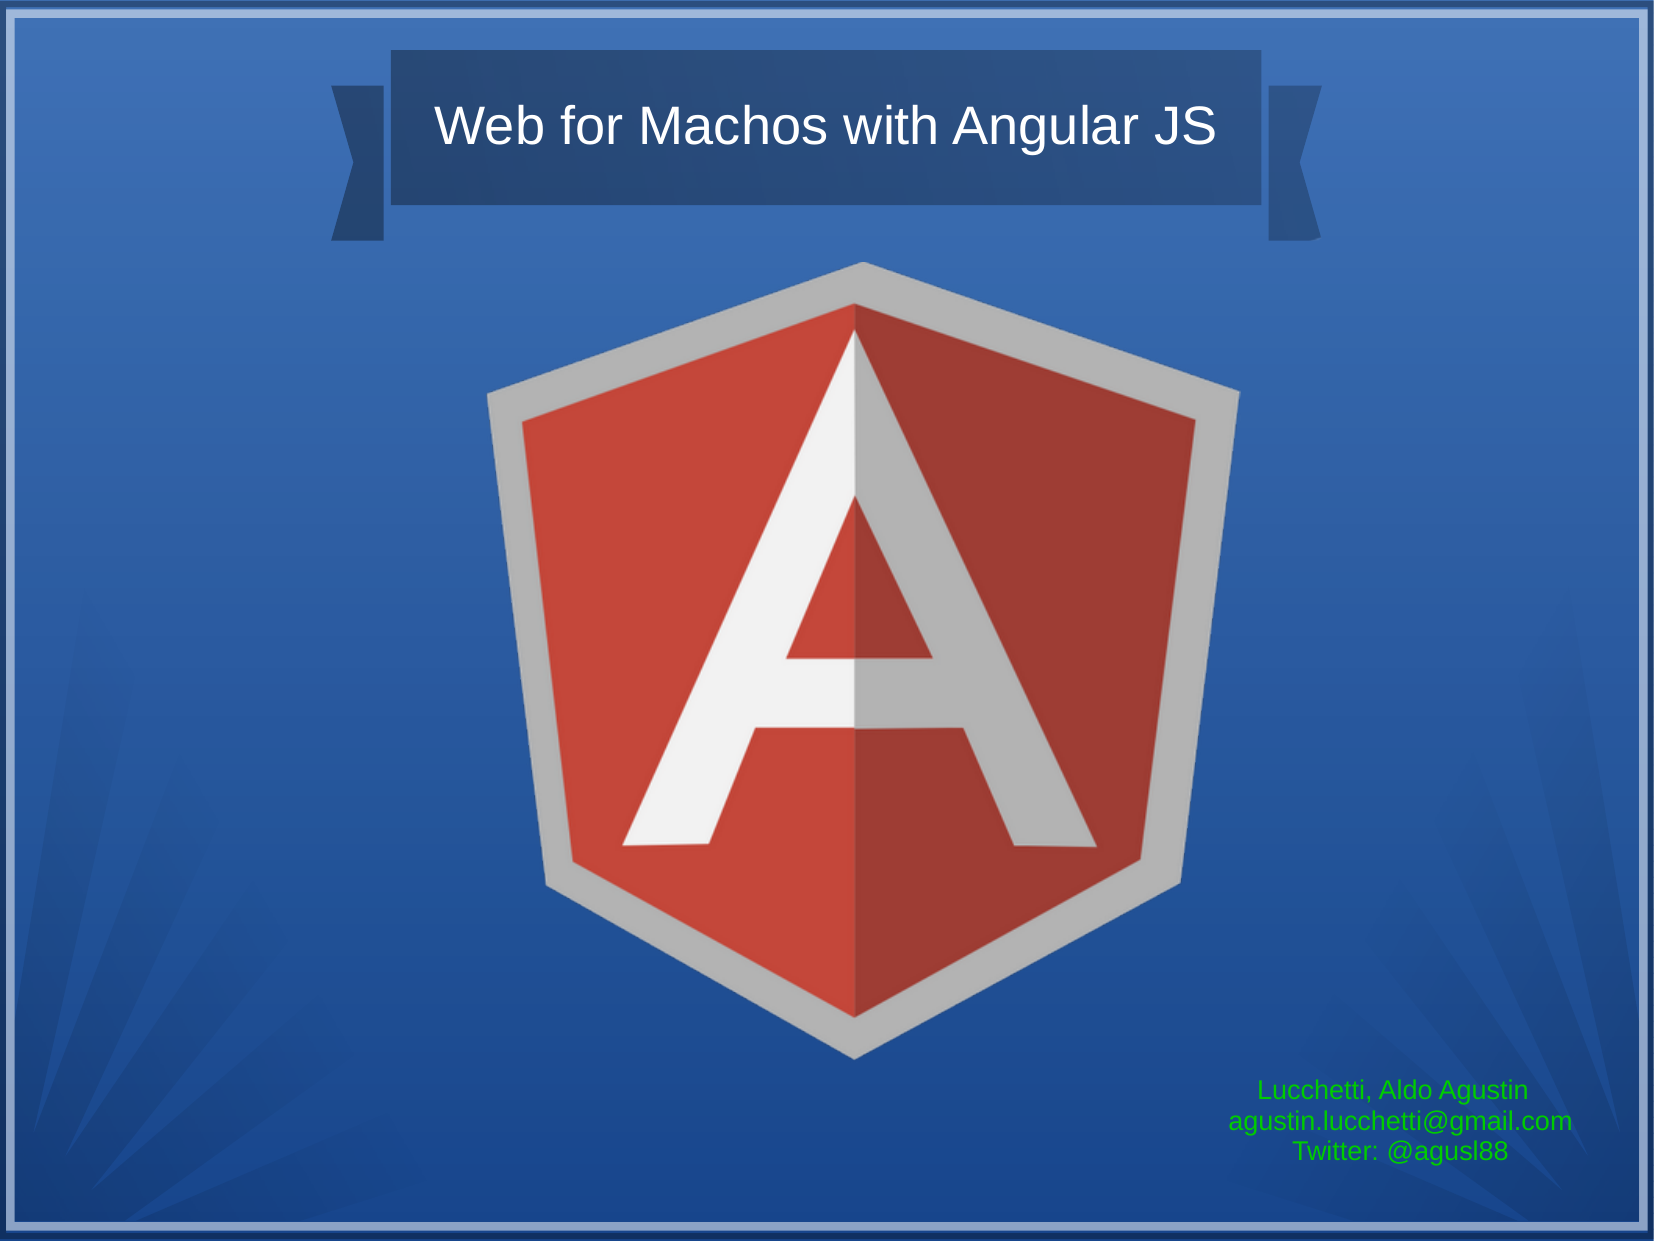

# Web for Machos with Angular JS
Lucchetti, Aldo Agustin
agustin.lucchetti@gmail.com
Twitter: @agusl88